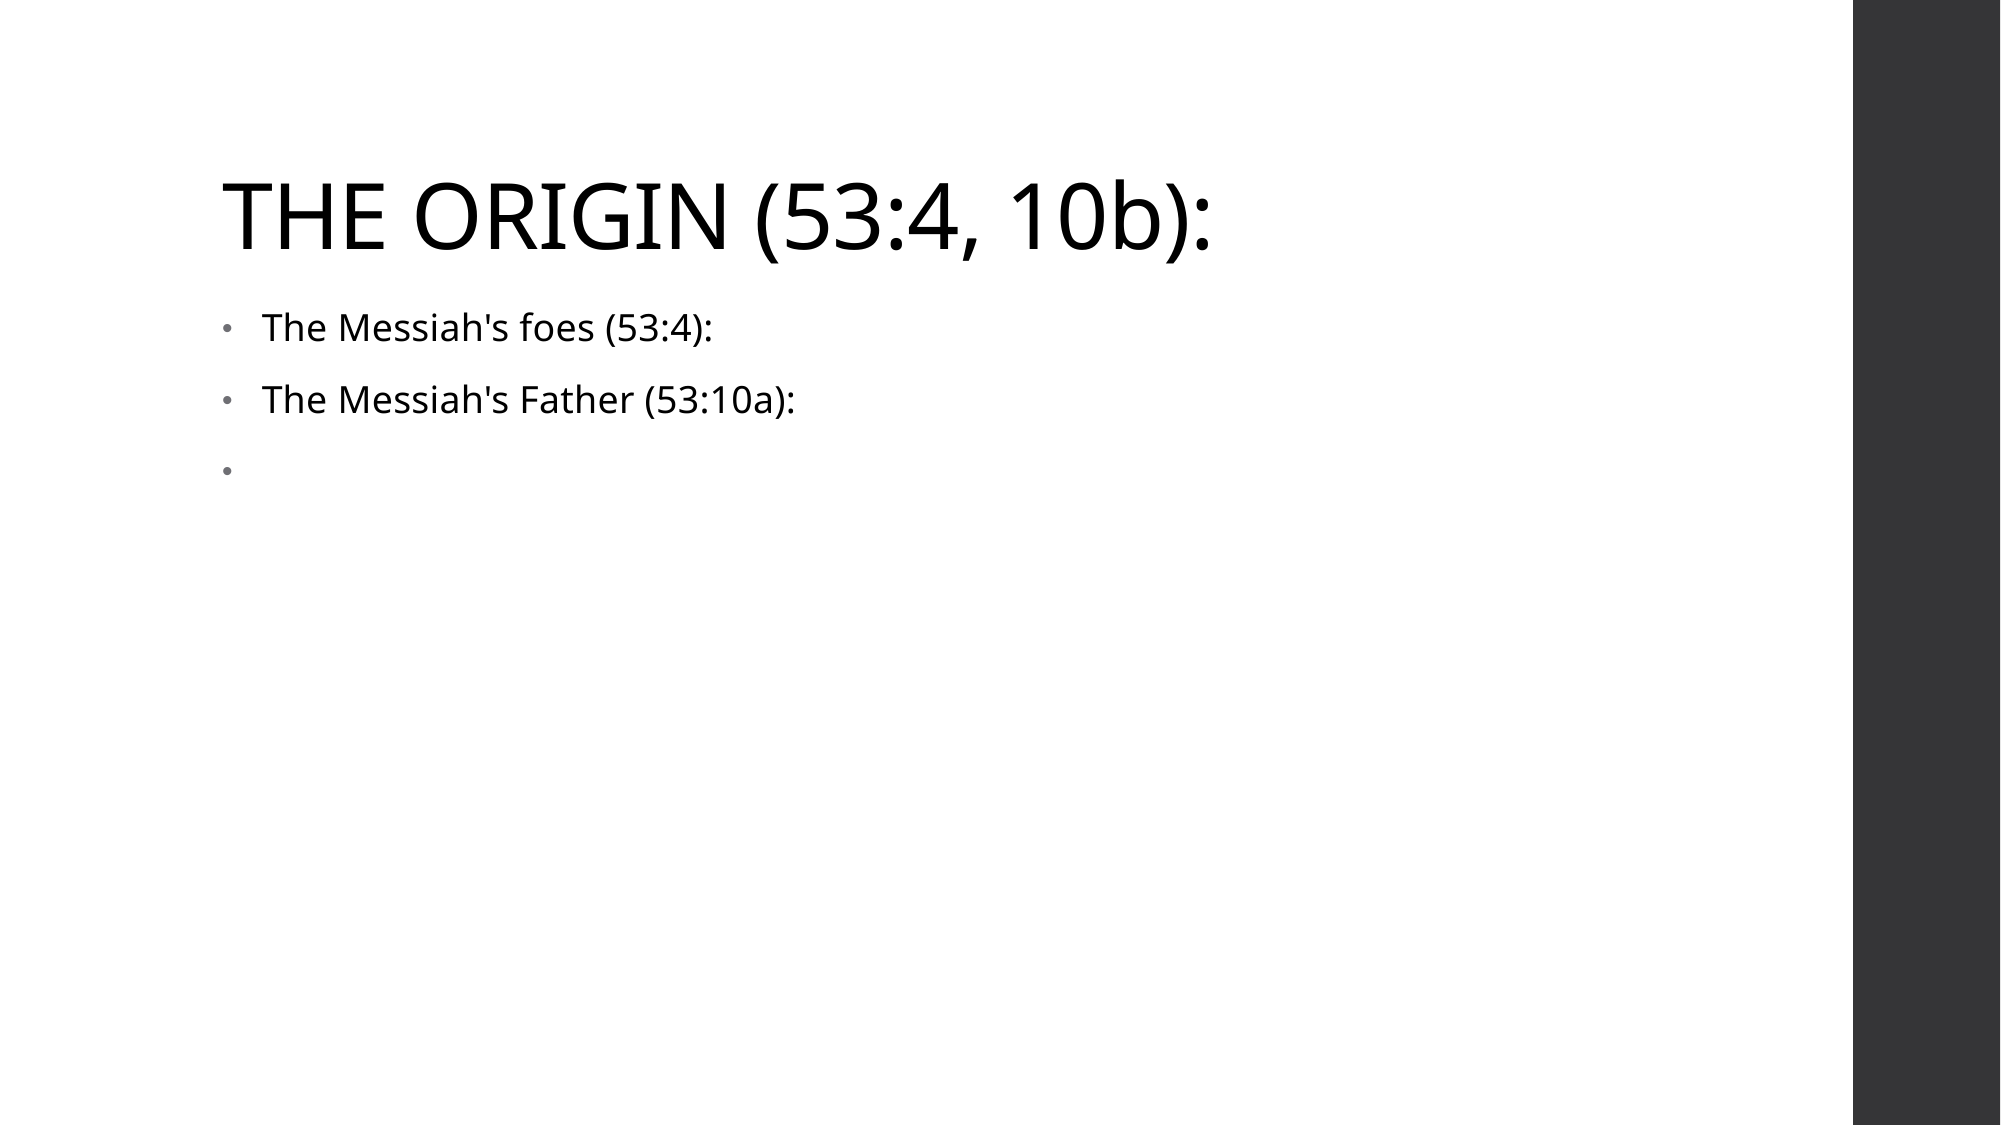

# THE ORIGIN (53:4, 10b):
 The Messiah's foes (53:4):
 The Messiah's Father (53:10a):